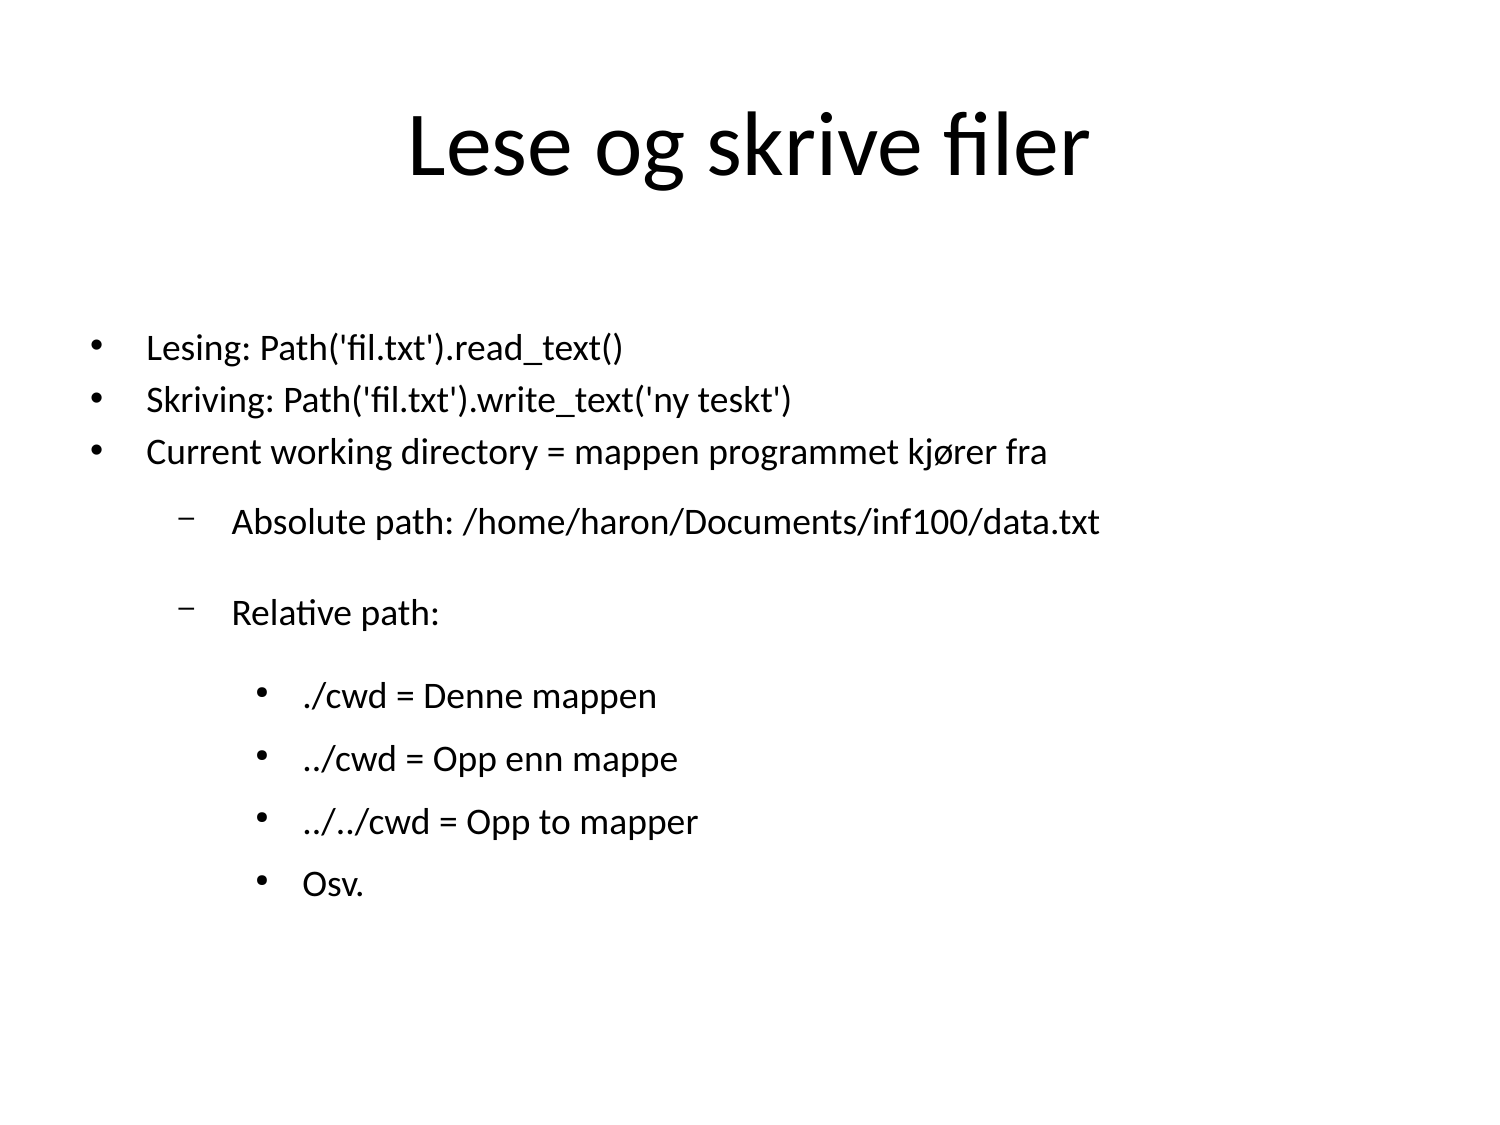

# Lese og skrive filer
Lesing: Path('fil.txt').read_text()
Skriving: Path('fil.txt').write_text('ny teskt')
Current working directory = mappen programmet kjører fra
Absolute path: /home/haron/Documents/inf100/data.txt
Relative path:
./cwd = Denne mappen
../cwd = Opp enn mappe
../../cwd = Opp to mapper
Osv.